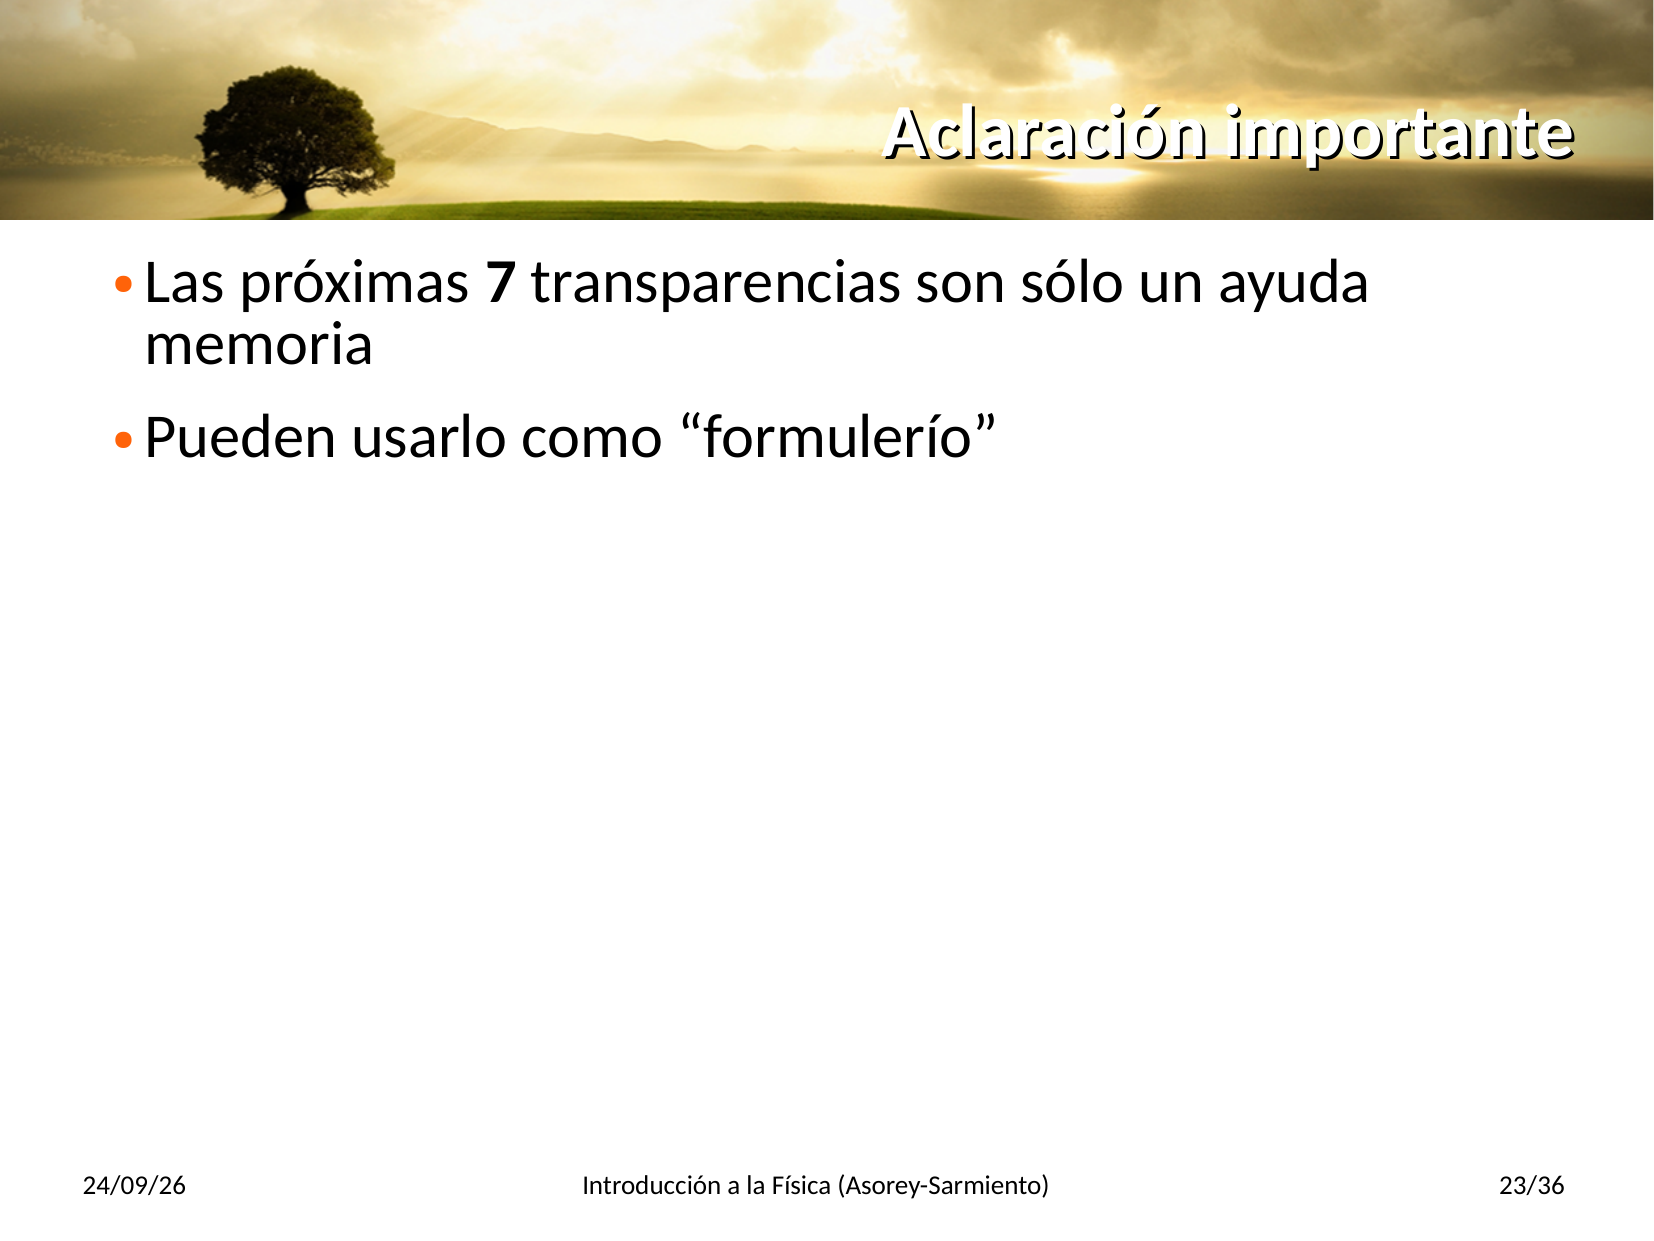

# Aclaración importante
Las próximas 7 transparencias son sólo un ayuda memoria
Pueden usarlo como “formulerío”
Introducción a la Física (Asorey-Sarmiento)
23